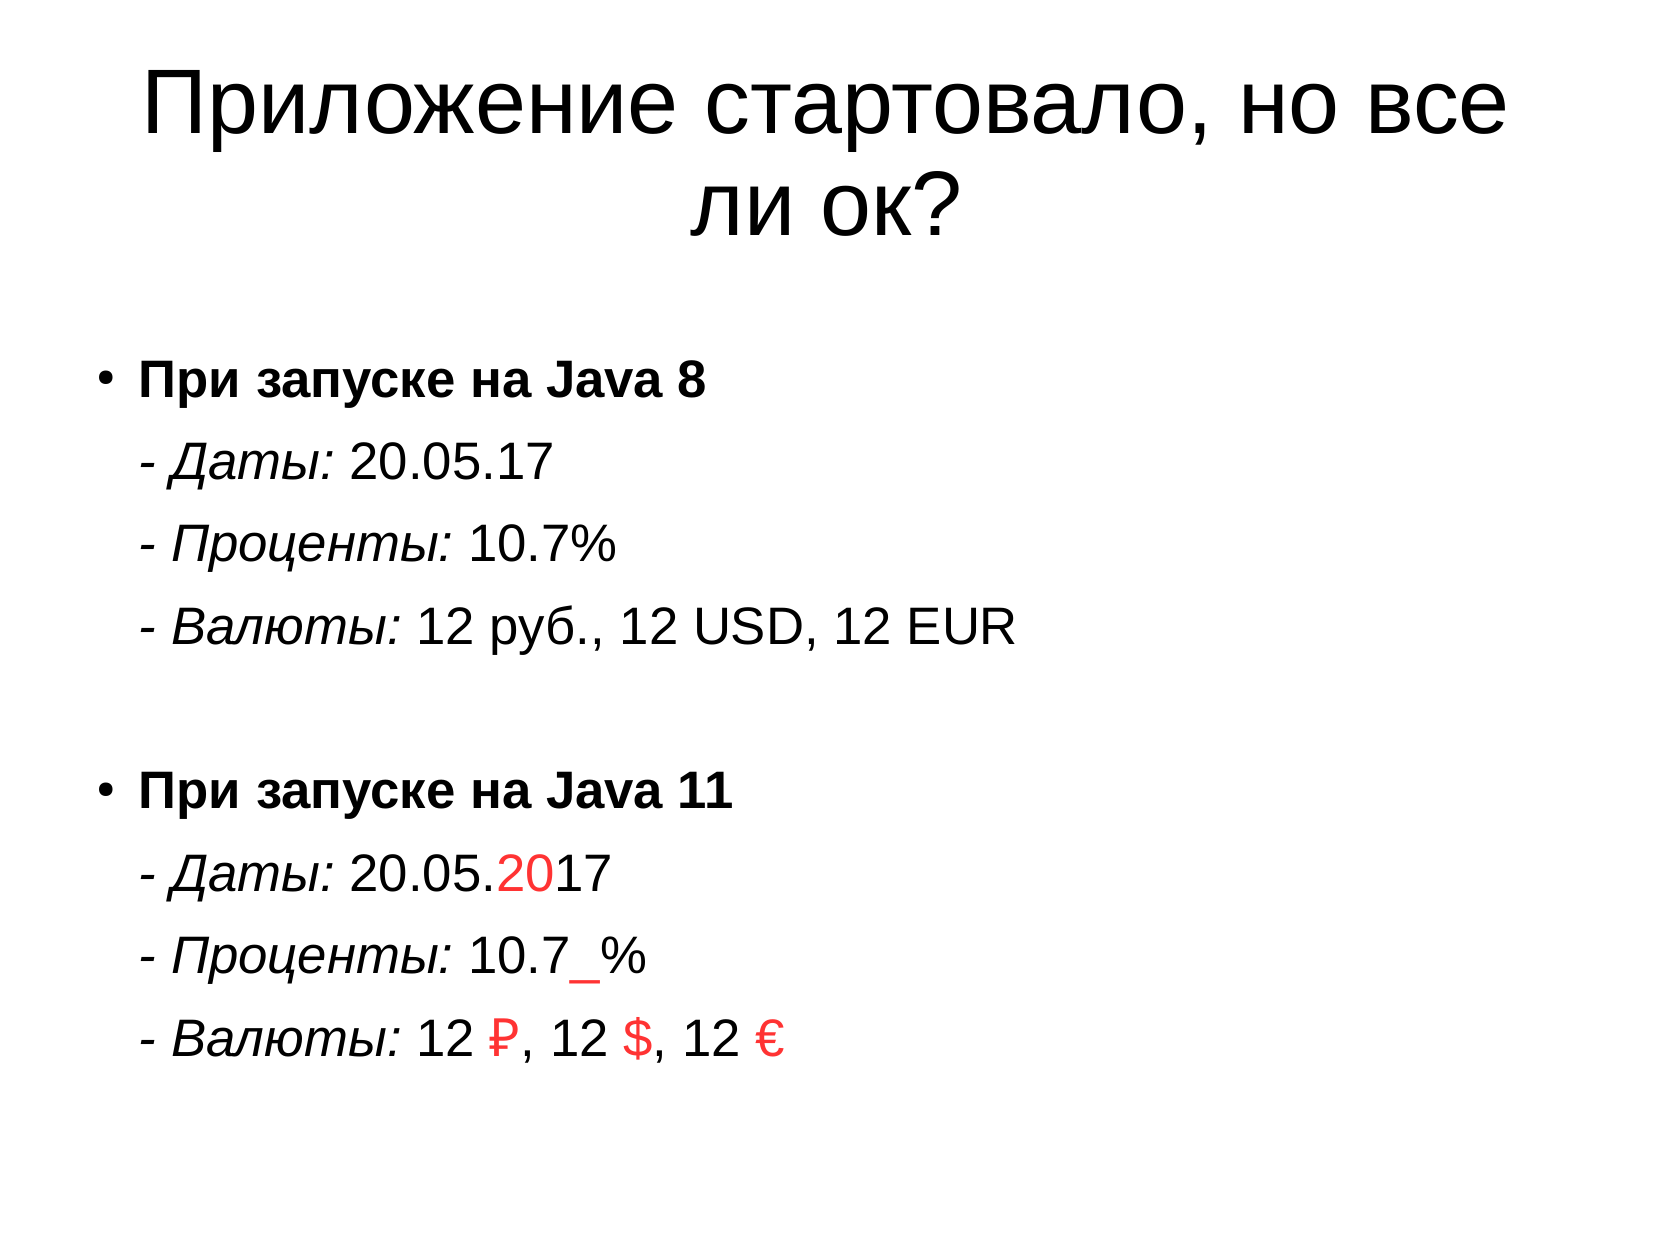

# Приложение стартовало, но все ли ок?
При запуске на Java 8
- Даты: 20.05.17
- Проценты: 10.7%
- Валюты: 12 руб., 12 USD, 12 EUR
При запуске на Java 11
- Даты: 20.05.2017
- Проценты: 10.7_%
- Валюты: 12 ₽, 12 $, 12 €